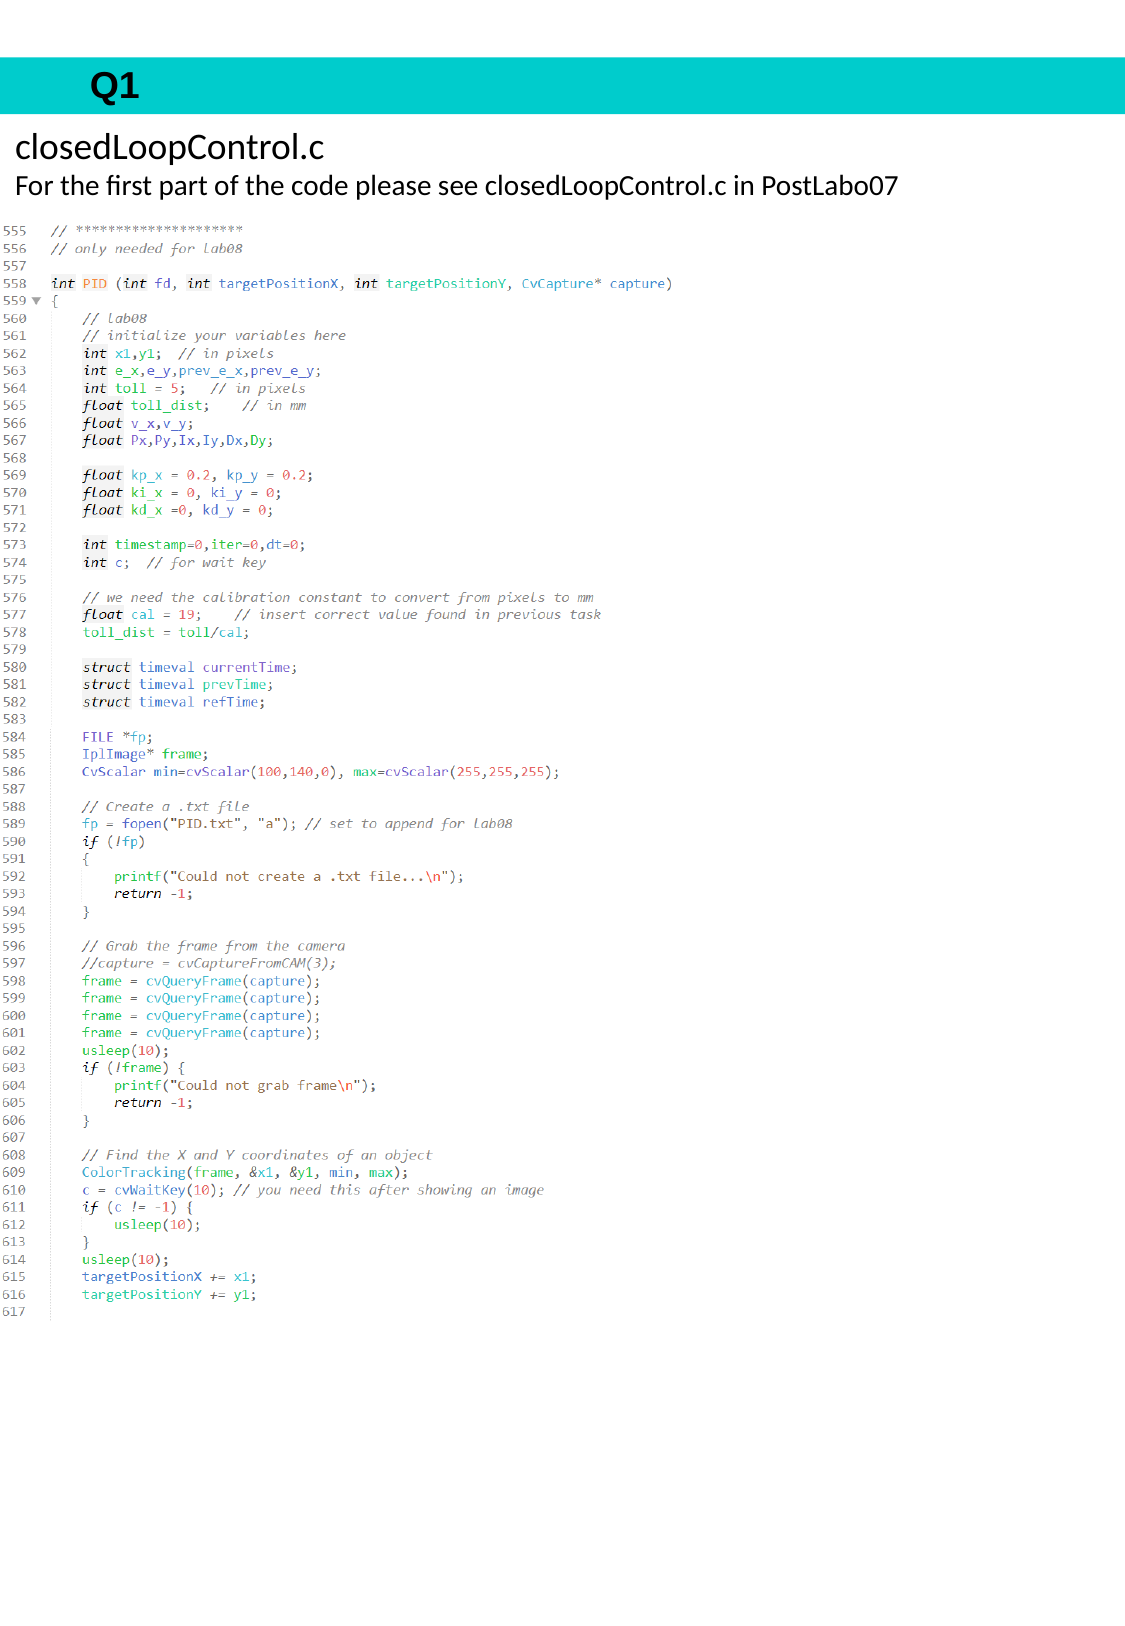

Q1
closedLoopControl.c
For the first part of the code please see closedLoopControl.c in PostLabo07